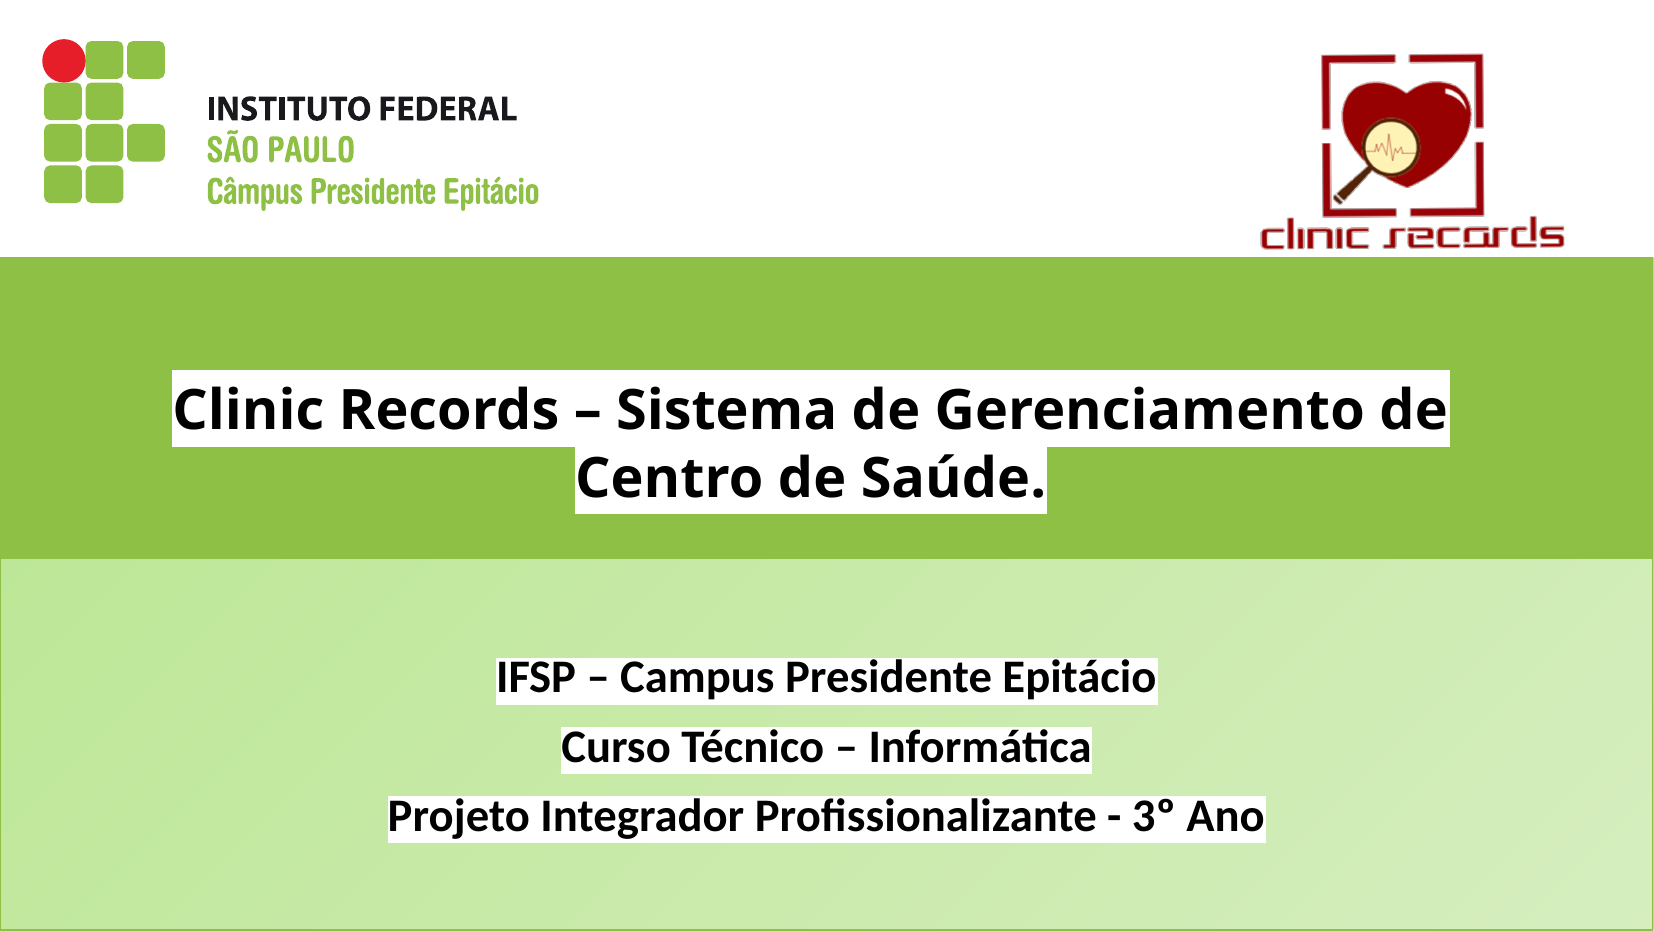

# Clinic Records – Sistema de Gerenciamento de Centro de Saúde.
IFSP – Campus Presidente Epitácio
Curso Técnico – Informática
Projeto Integrador Profissionalizante - 3º Ano